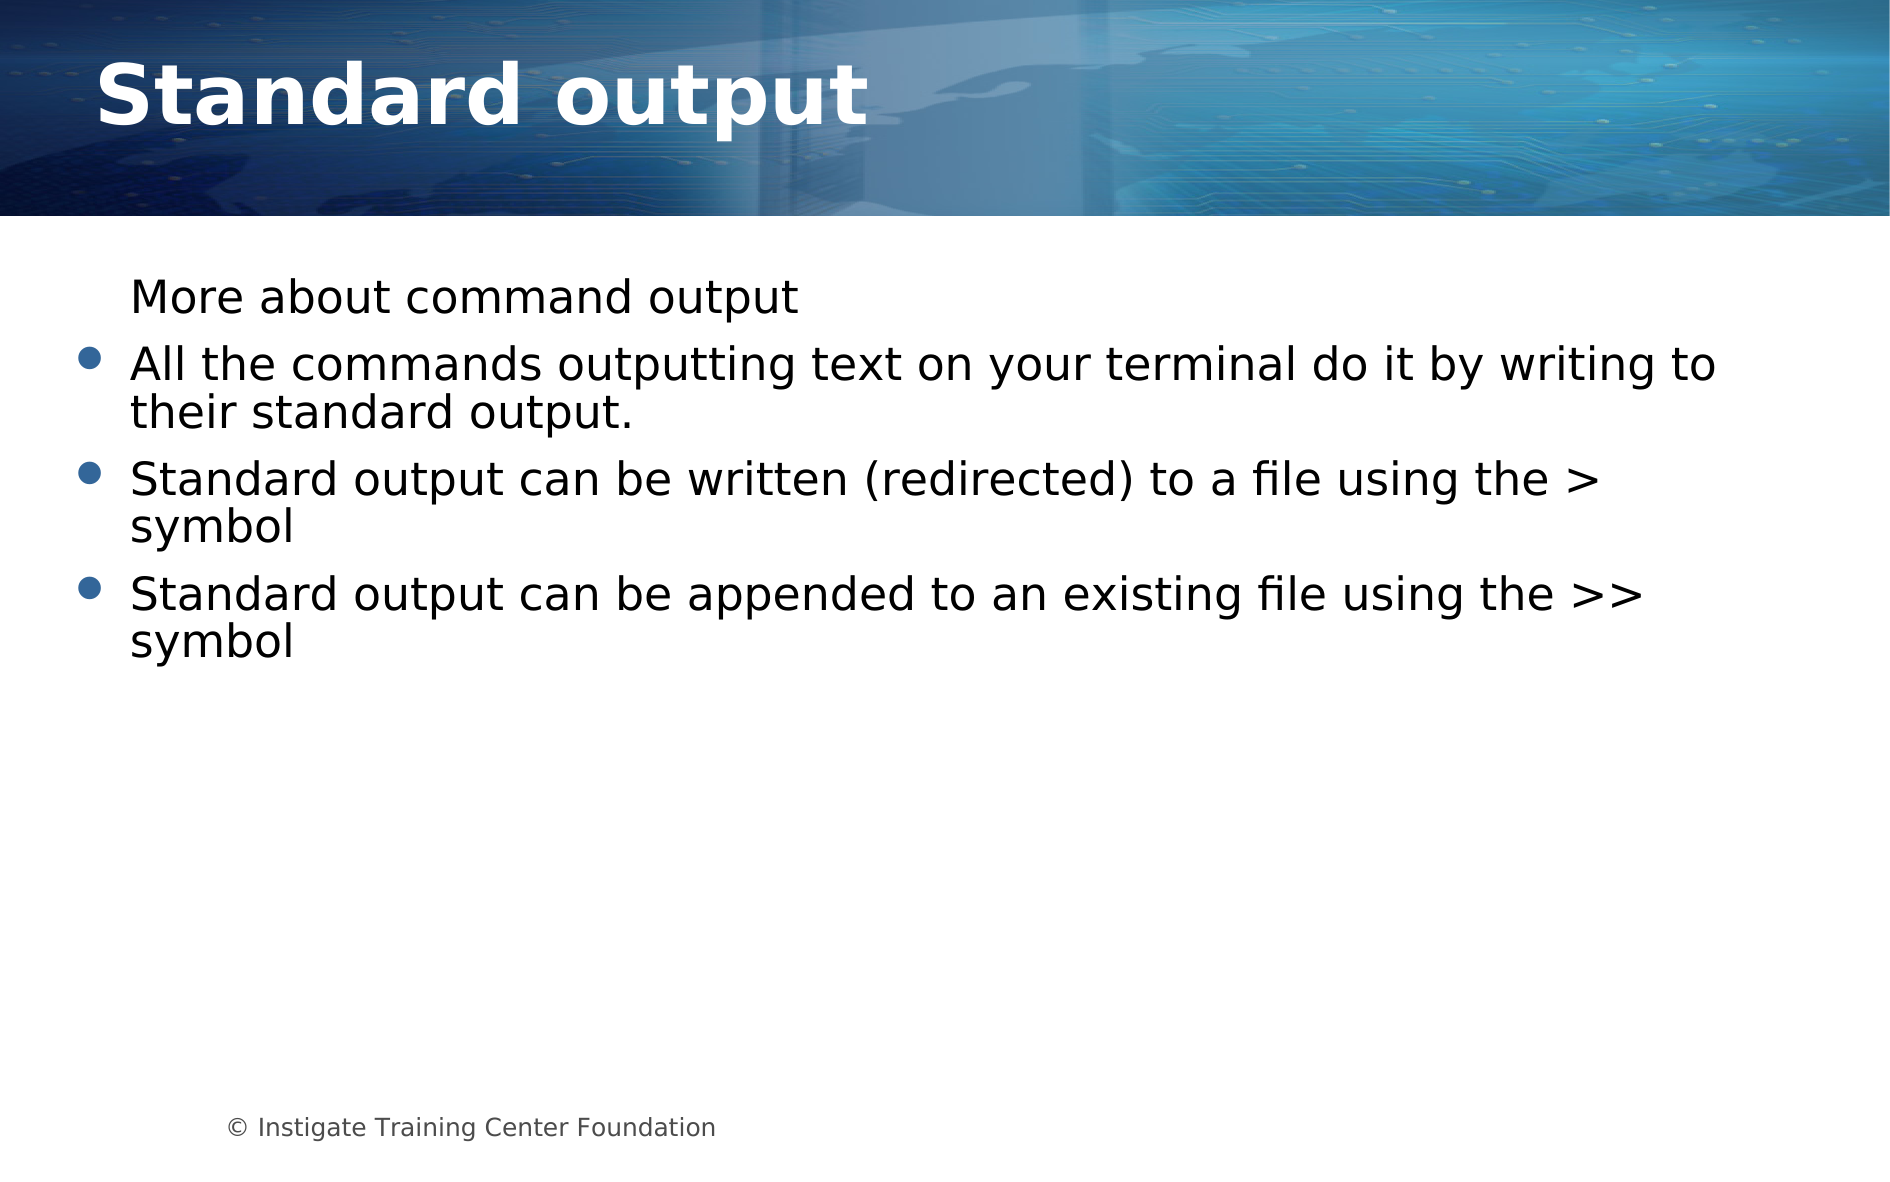

# Standard output
More about command output
All the commands outputting text on your terminal do it by writing to their standard output.
Standard output can be written (redirected) to a file using the > symbol
Standard output can be appended to an existing file using the >> symbol